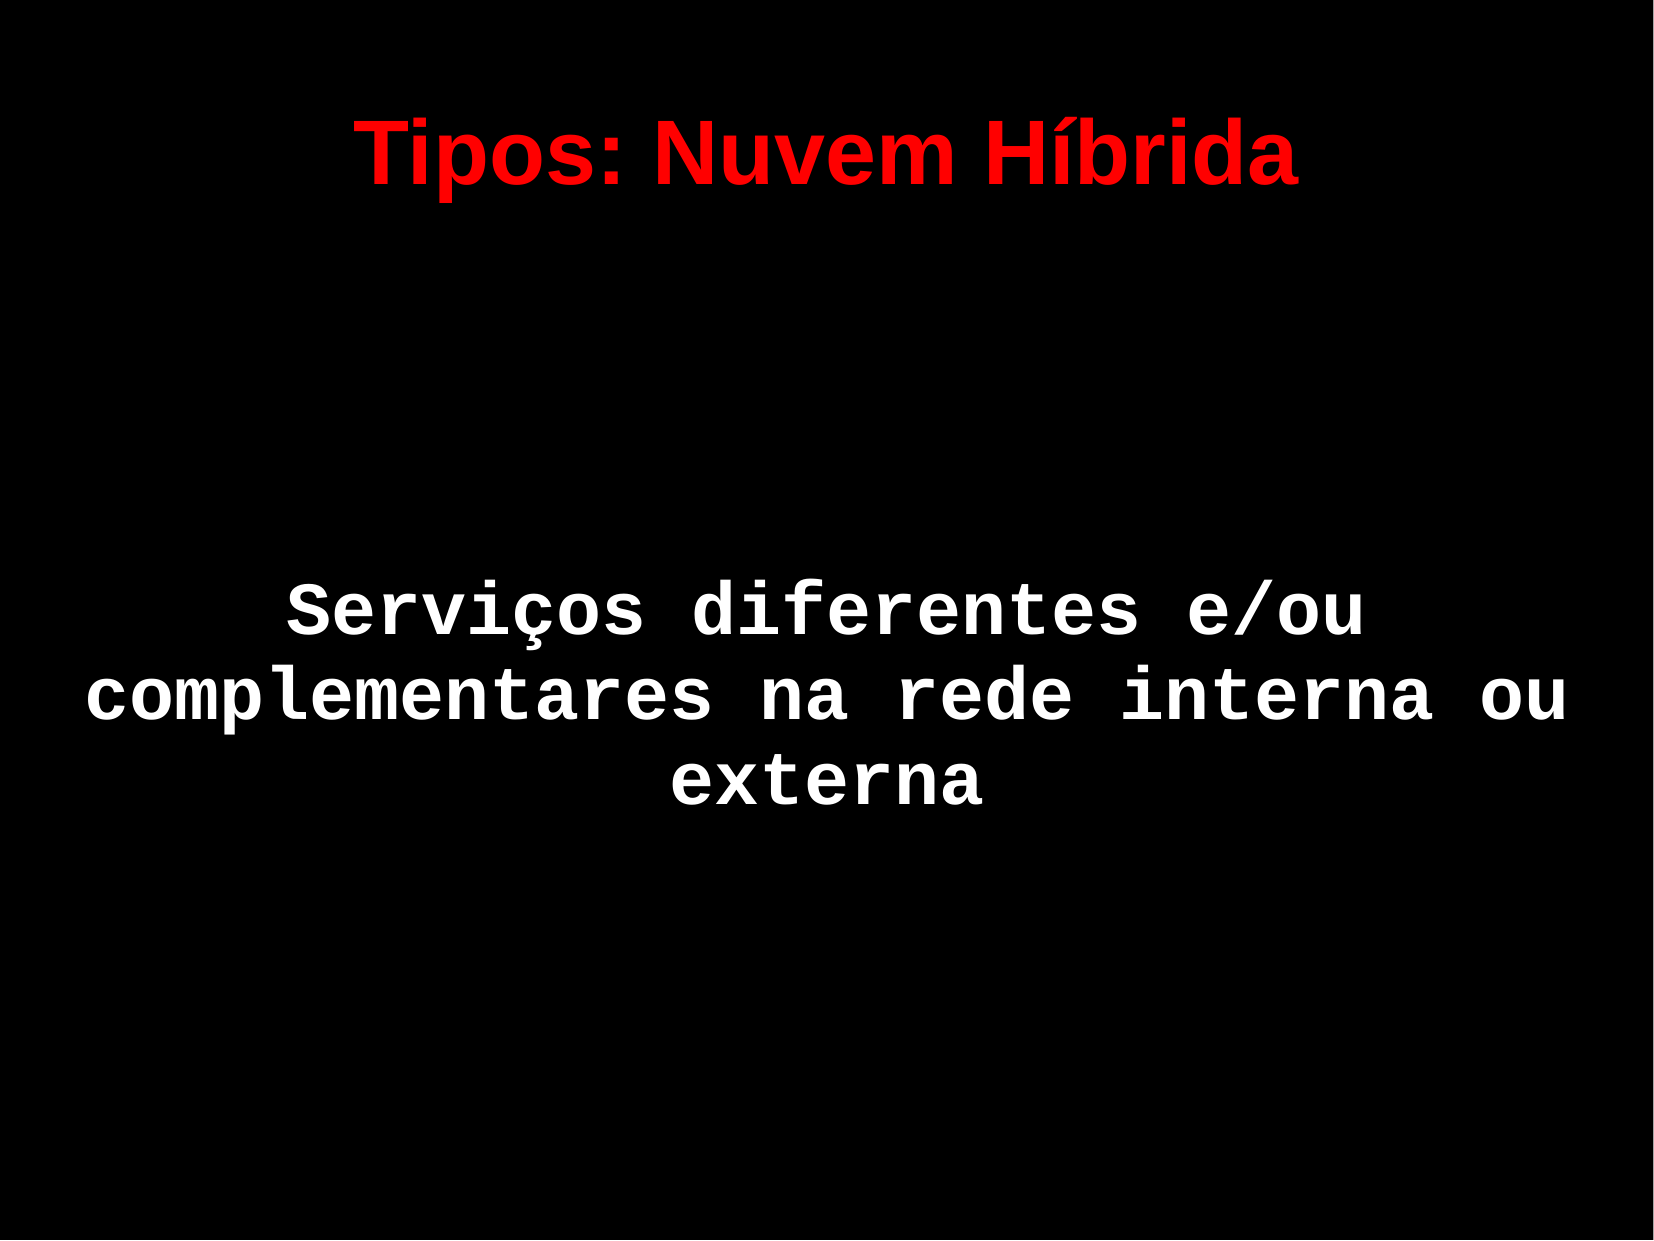

Tipos: Nuvem Híbrida
# Serviços diferentes e/ou complementares na rede interna ou externa